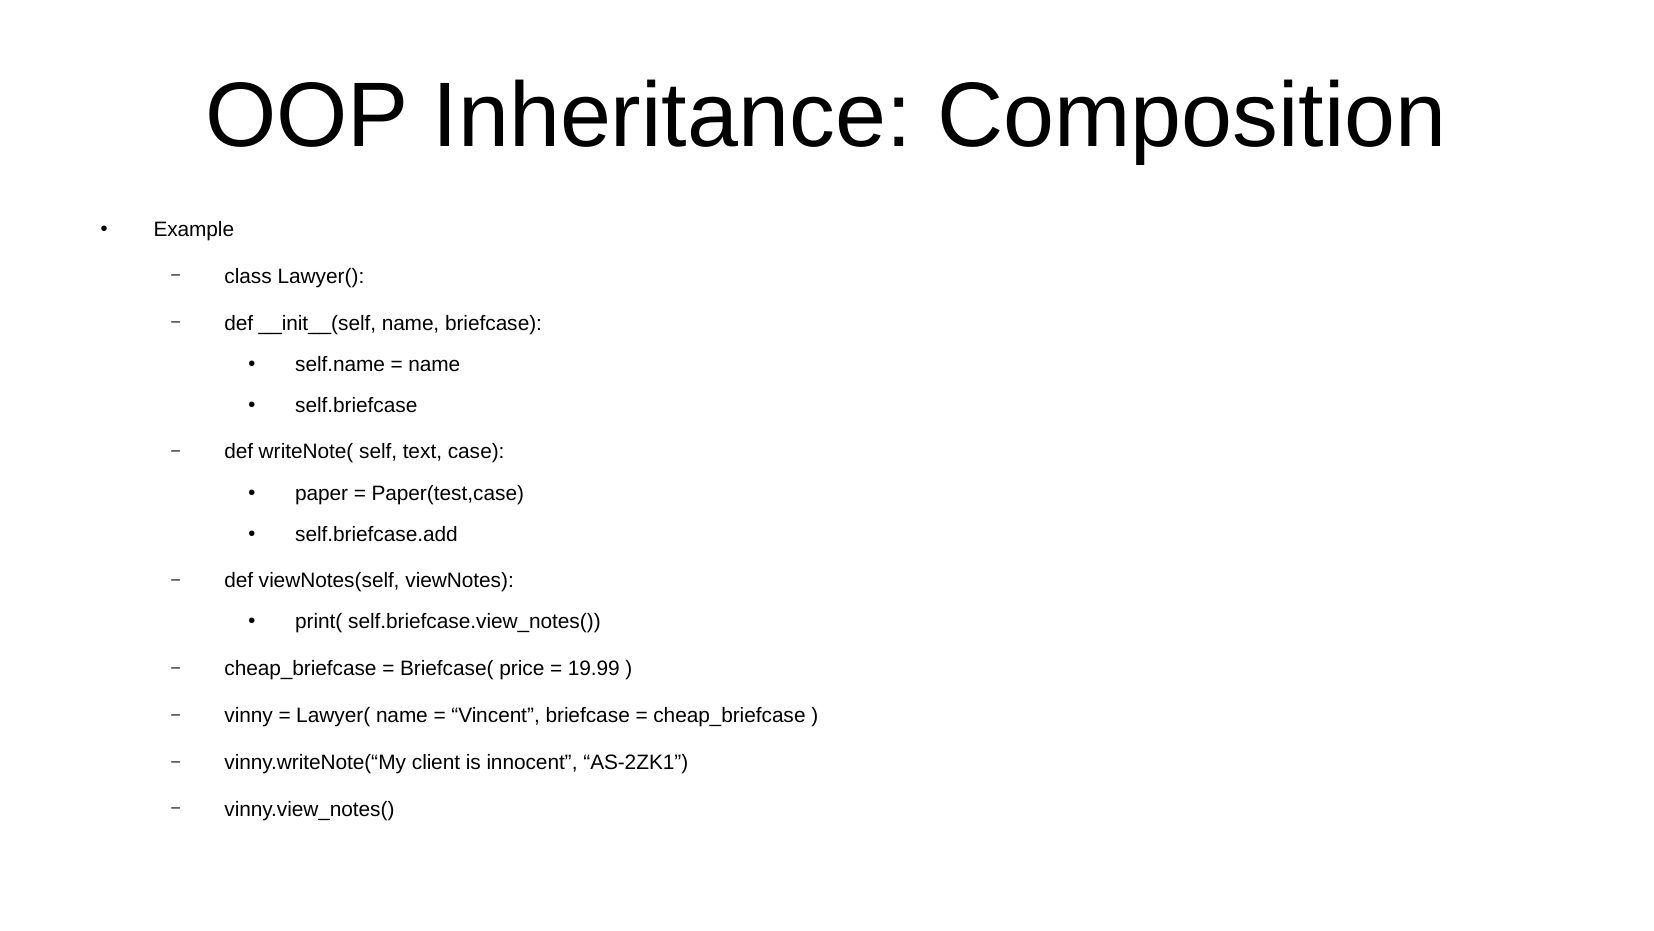

# OOP Inheritance: Composition
Example
class Lawyer():
def __init__(self, name, briefcase):
self.name = name
self.briefcase
def writeNote( self, text, case):
paper = Paper(test,case)
self.briefcase.add
def viewNotes(self, viewNotes):
print( self.briefcase.view_notes())
cheap_briefcase = Briefcase( price = 19.99 )
vinny = Lawyer( name = “Vincent”, briefcase = cheap_briefcase )
vinny.writeNote(“My client is innocent”, “AS-2ZK1”)
vinny.view_notes()